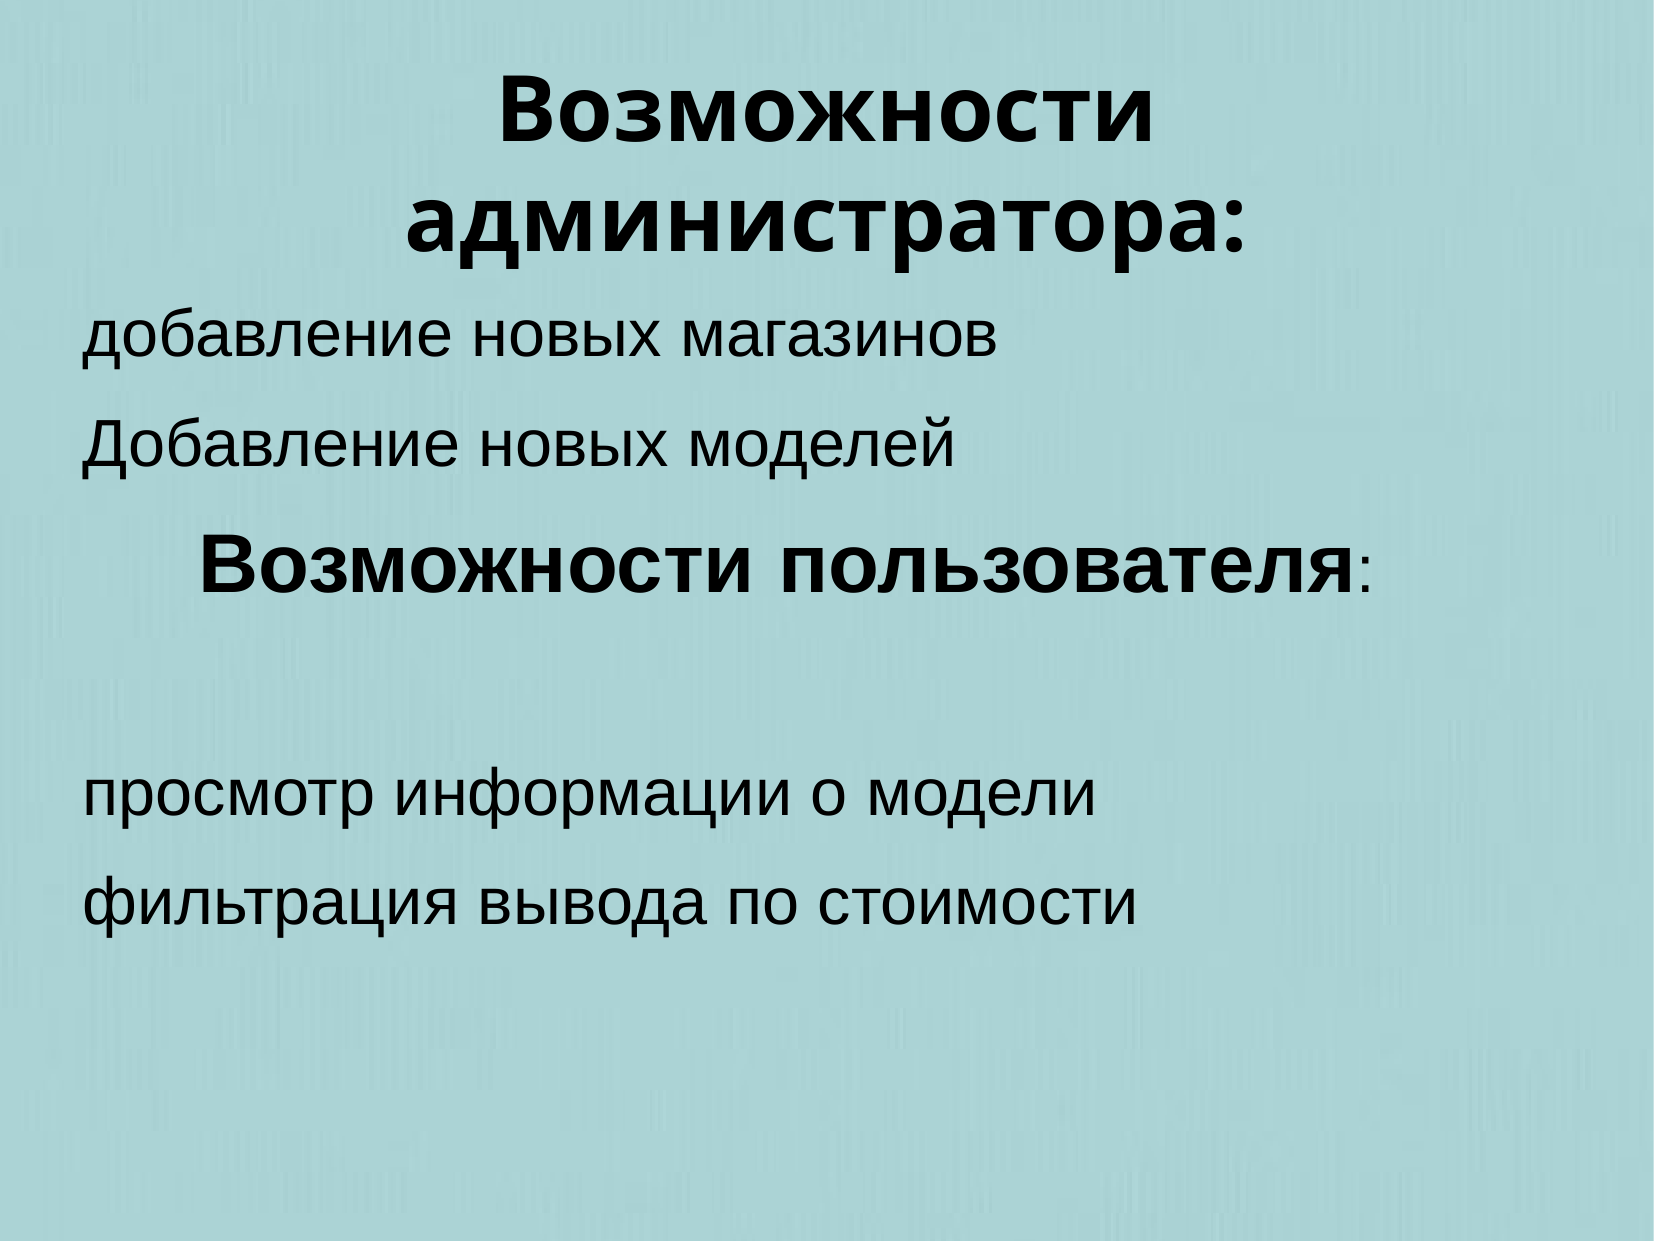

# Возможности администратора:
добавление новых магазинов
Добавление новых моделей
 Возможности пользователя:
просмотр информации о модели
фильтрация вывода по стоимости